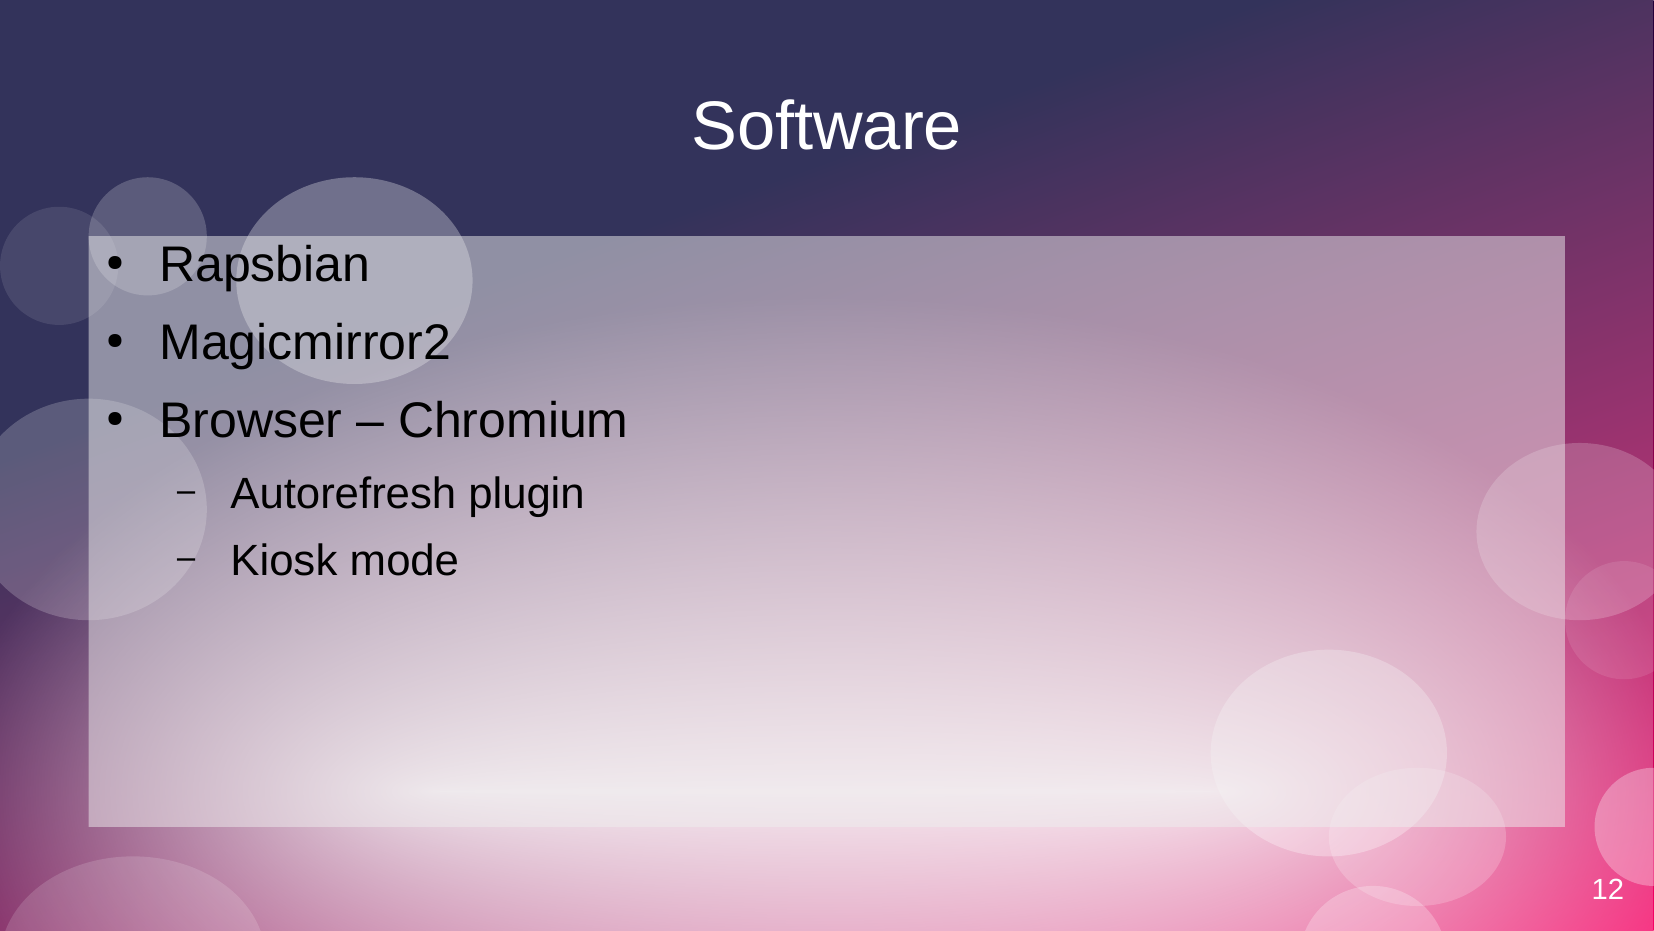

# Software
Rapsbian
Magicmirror2
Browser – Chromium
Autorefresh plugin
Kiosk mode